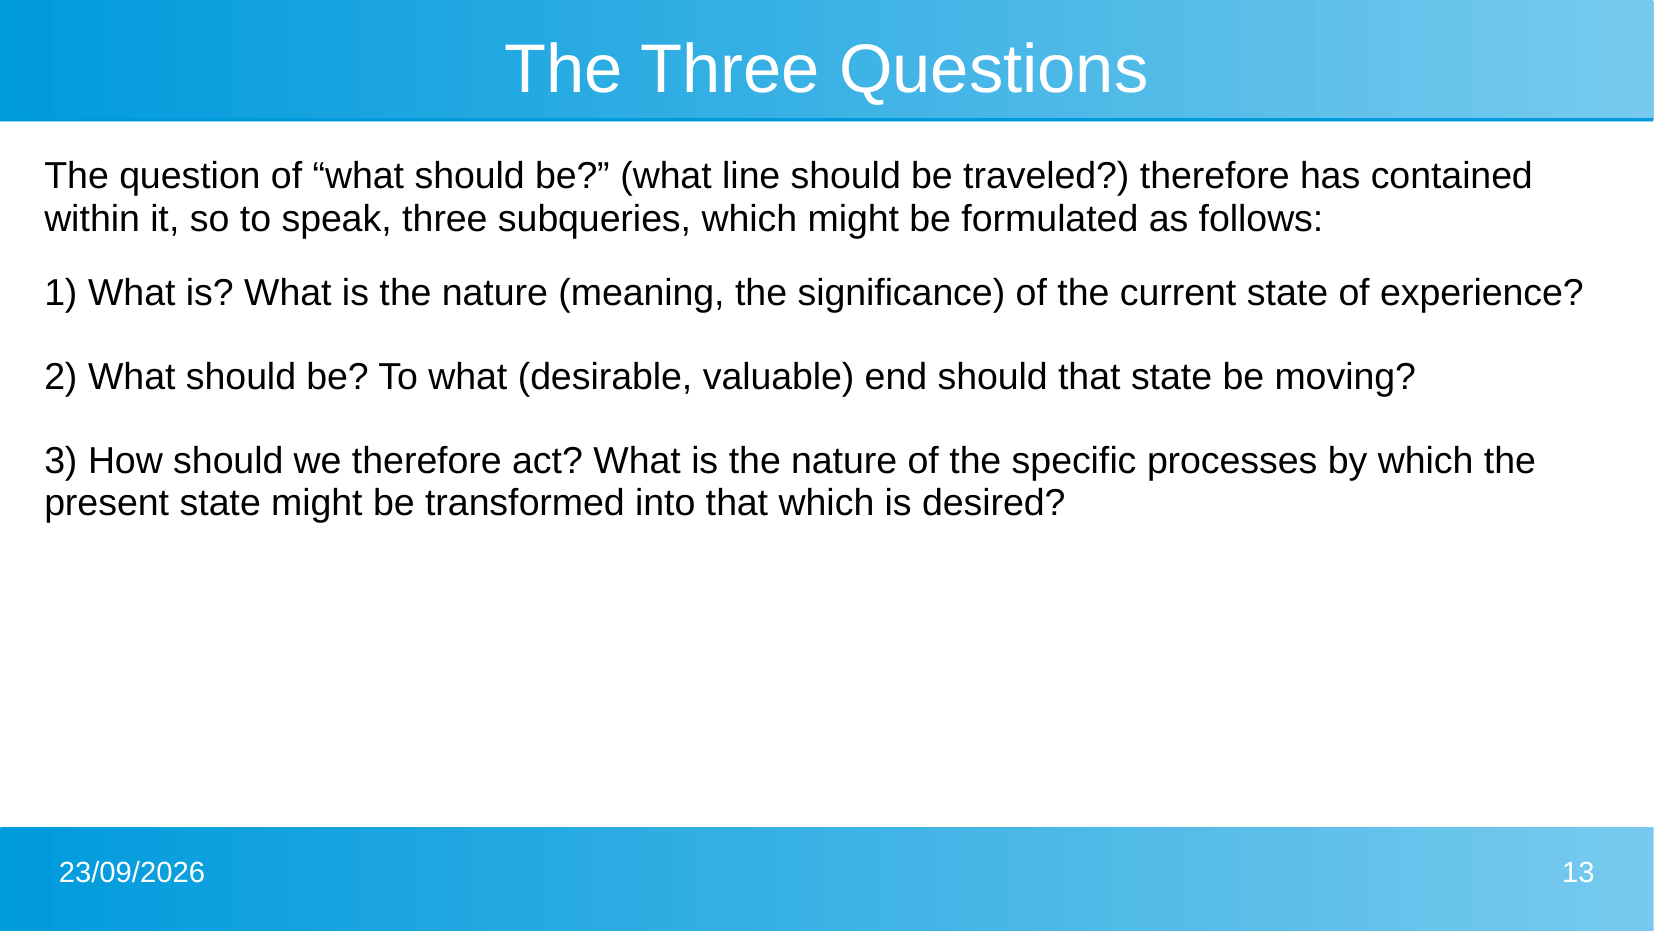

# The Three Questions
The question of “what should be?” (what line should be traveled?) therefore has contained within it, so to speak, three subqueries, which might be formulated as follows:
1) What is? What is the nature (meaning, the significance) of the current state of experience?
2) What should be? To what (desirable, valuable) end should that state be moving?
3) How should we therefore act? What is the nature of the specific processes by which the present state might be transformed into that which is desired?
13